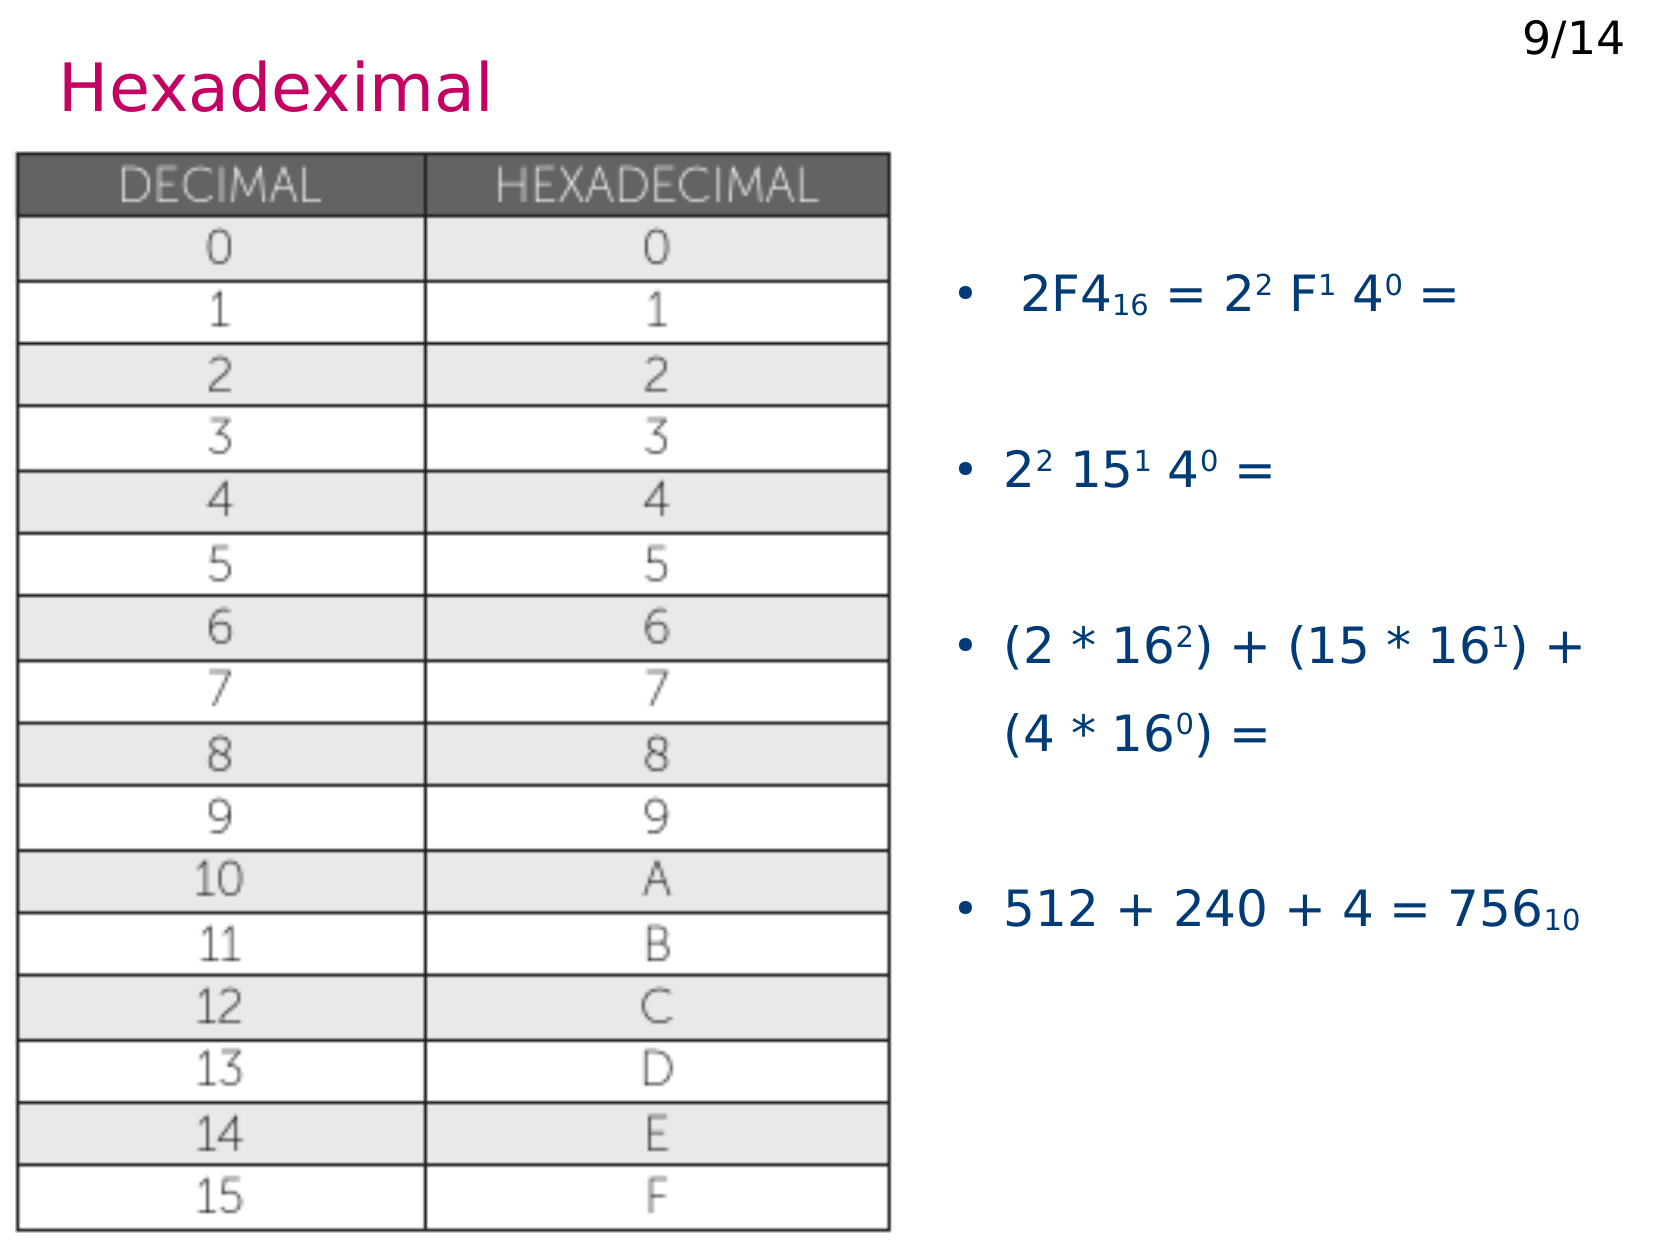

9
# Hexadeximal
 2F416 = 22 F1 40 =
22 151 40 =
(2 * 162) + (15 * 161) + (4 * 160) =
512 + 240 + 4 = 75610